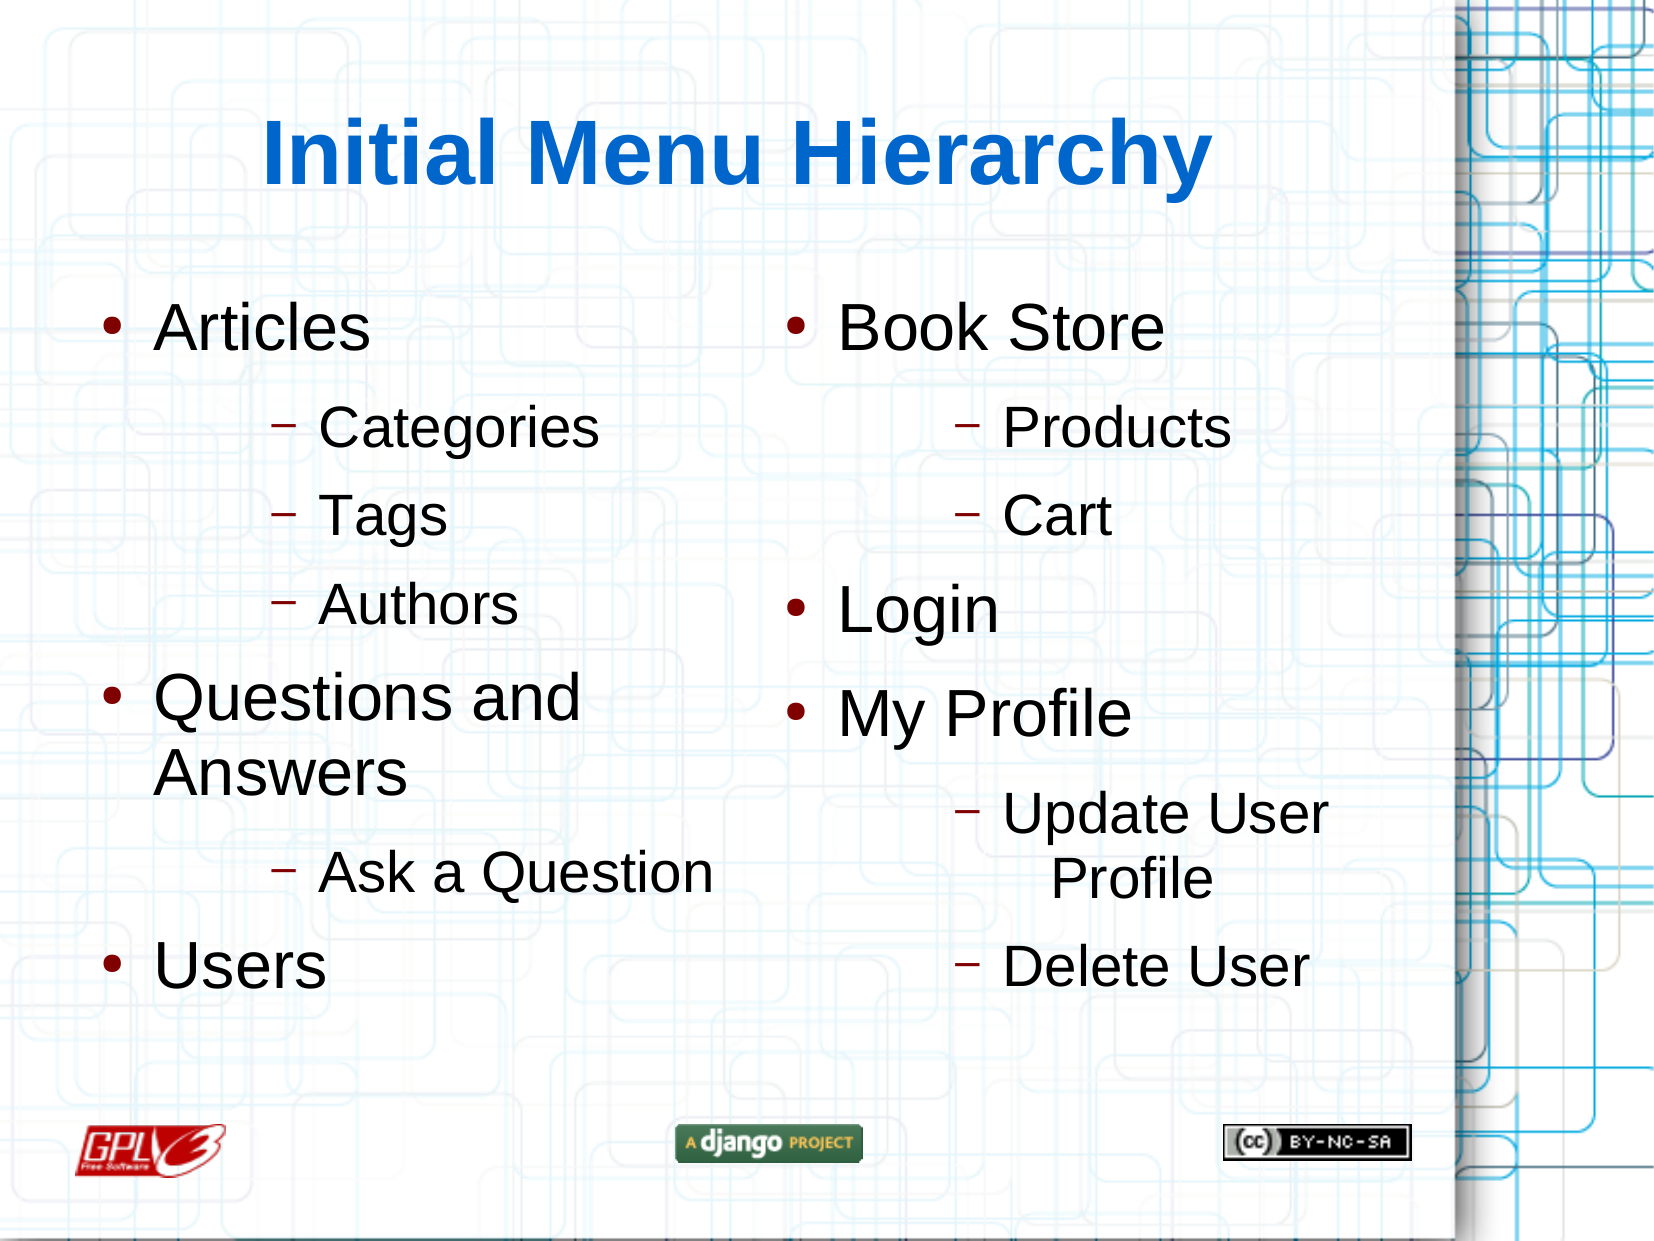

# Initial Menu Hierarchy
Articles
Categories
Tags
Authors
Questions and Answers
Ask a Question
Users
Book Store
Products
Cart
Login
My Profile
Update User Profile
Delete User